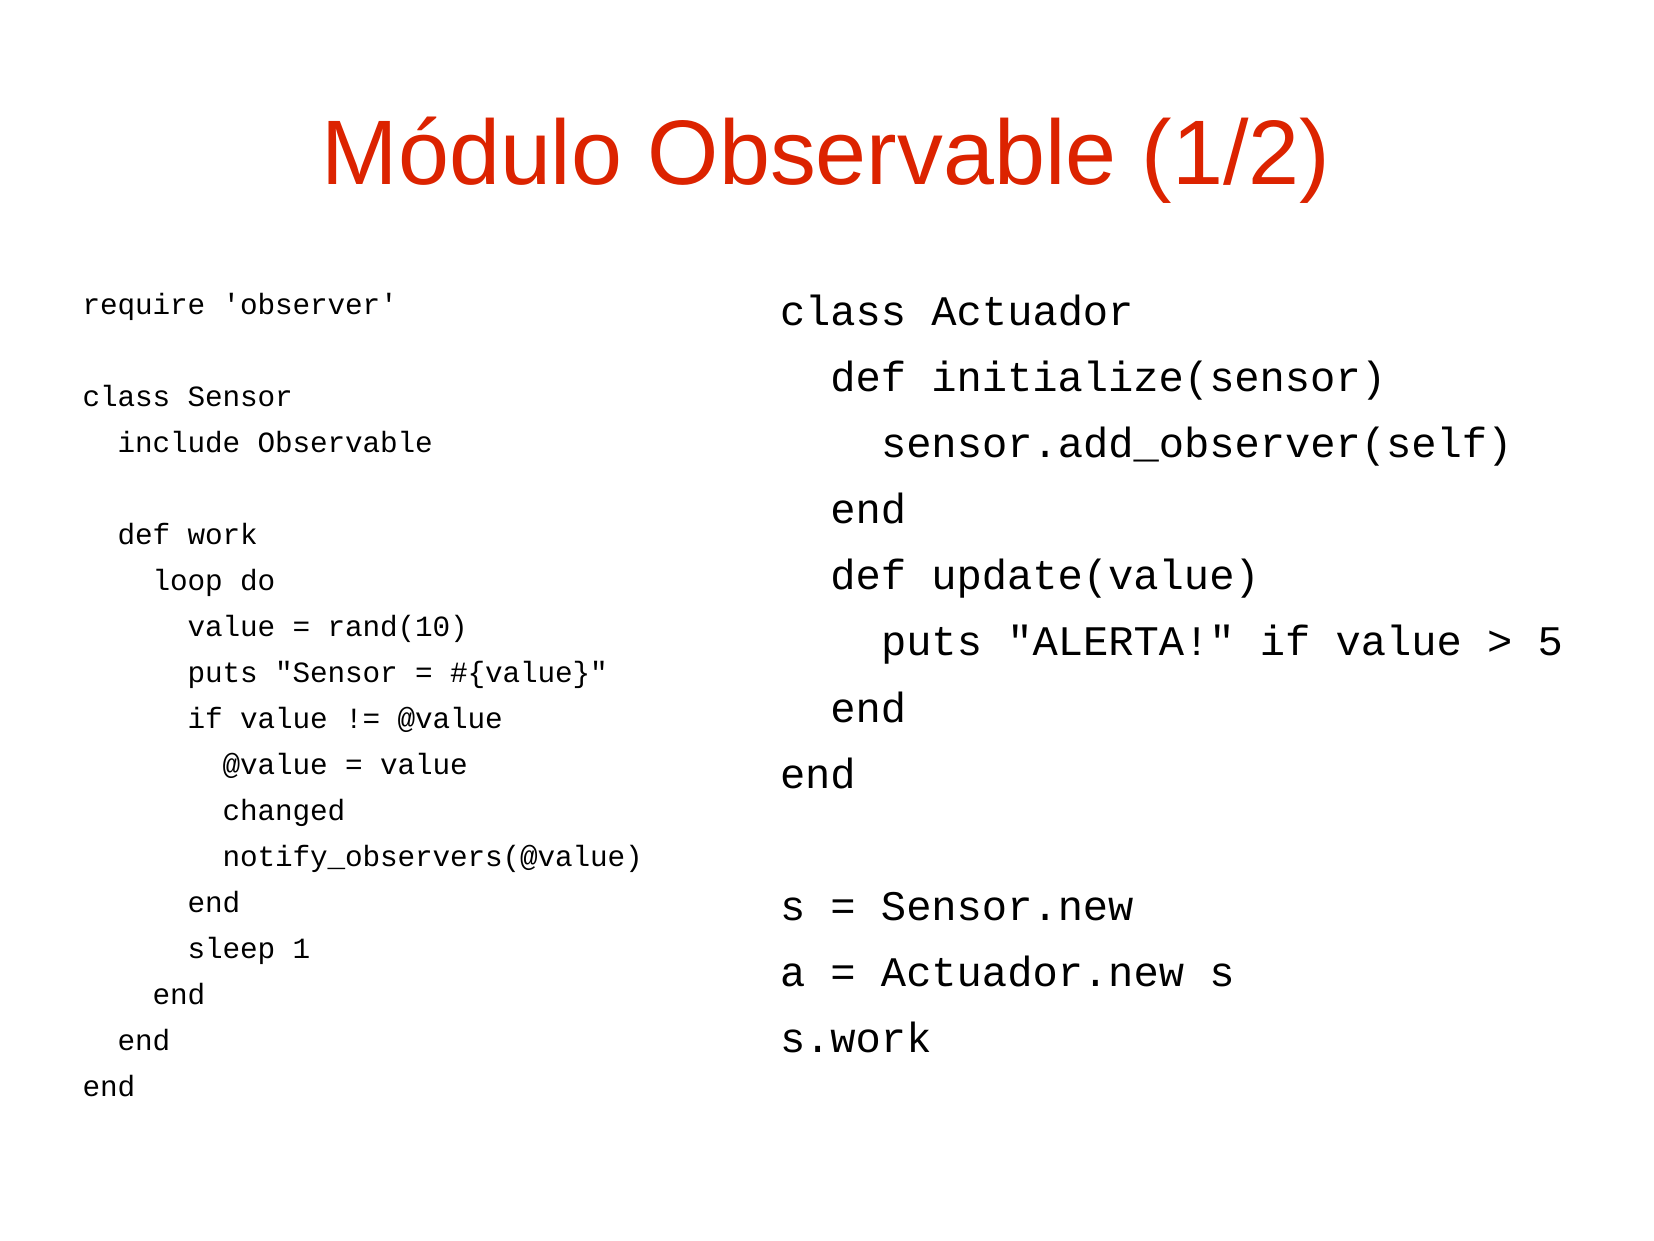

# Módulo Observable (1/2)
require 'observer'
class Sensor
 include Observable
 def work
 loop do
 value = rand(10)
 puts "Sensor = #{value}"
 if value != @value
 @value = value
 changed
 notify_observers(@value)
 end
 sleep 1
 end
 end
end
class Actuador
 def initialize(sensor)
 sensor.add_observer(self)
 end
 def update(value)
 puts "ALERTA!" if value > 5
 end
end
s = Sensor.new
a = Actuador.new s
s.work